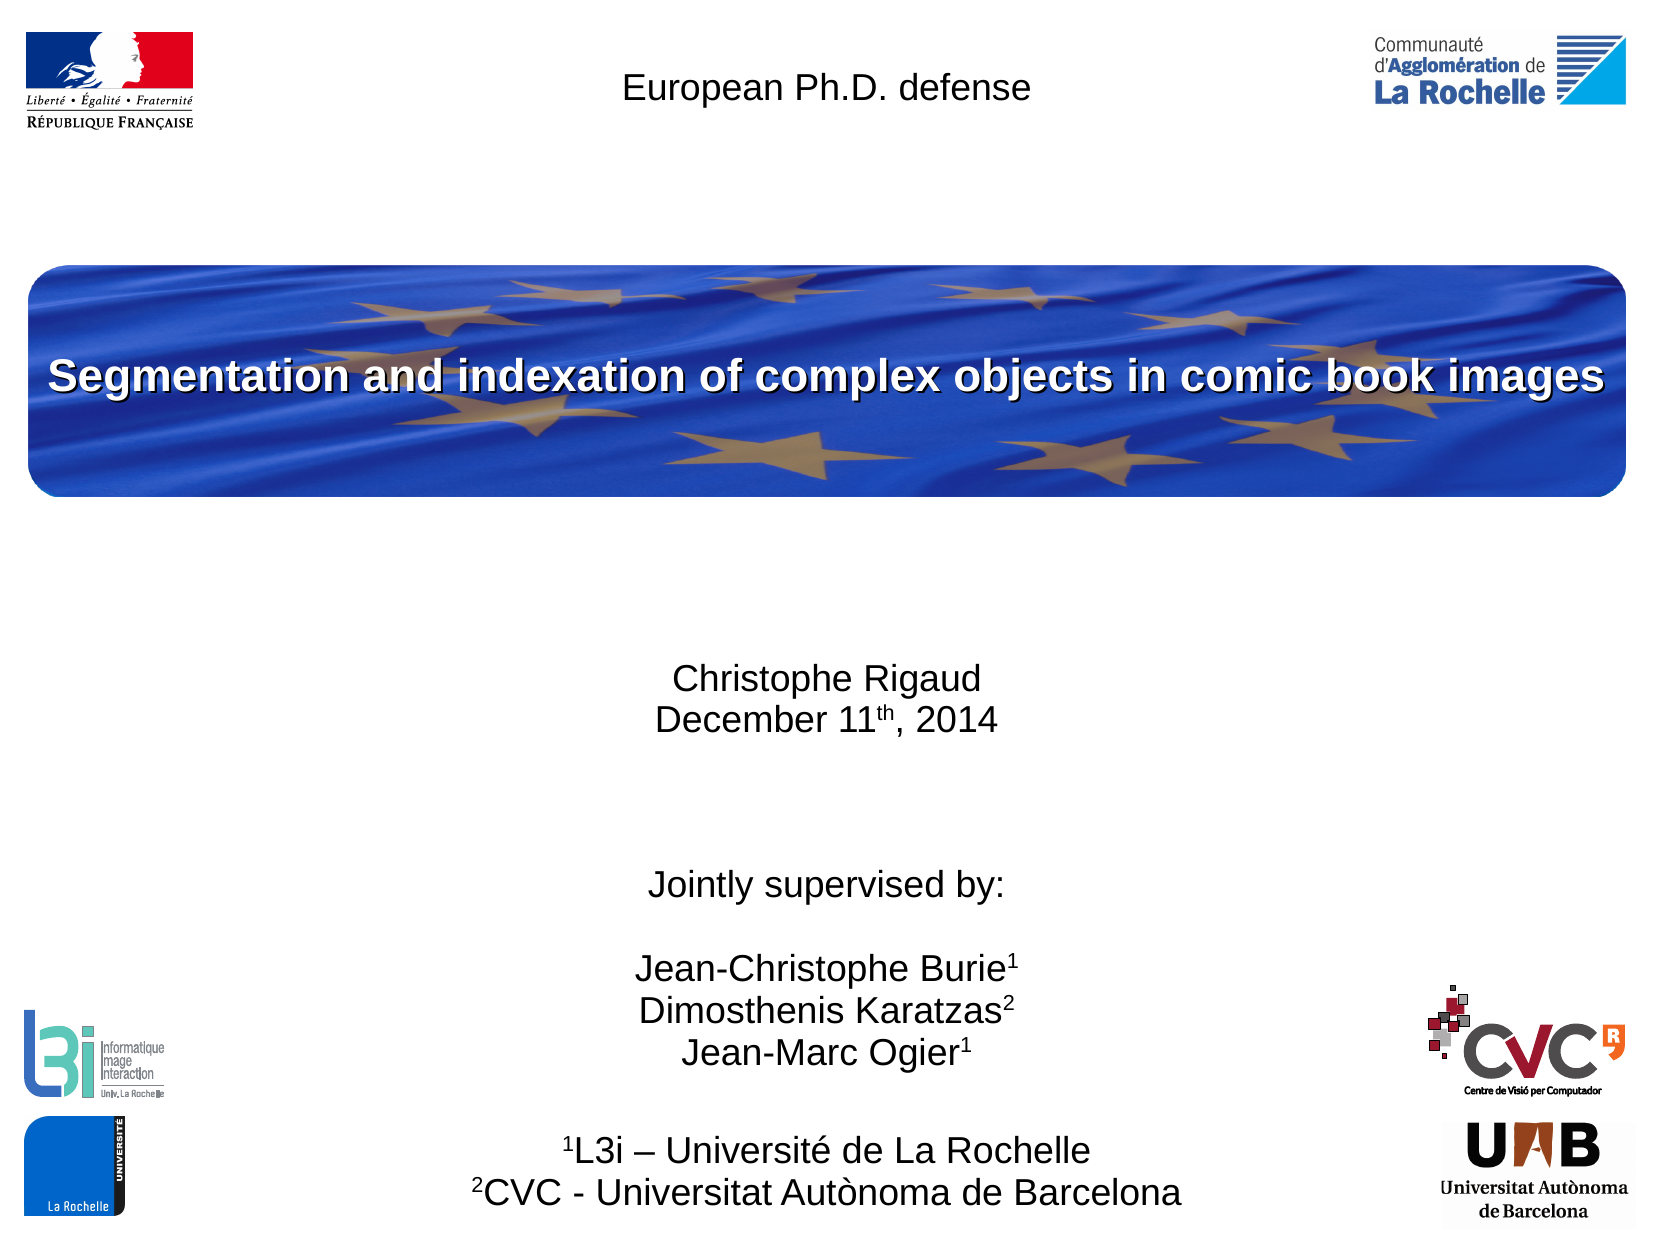

Segmentation and indexation of complex objects in comic book images
European Ph.D. defense
Segmentation and indexation of complex objects in comic book images
Christophe Rigaud
December 11th, 2014
Jointly supervised by:
Jean-Christophe Burie1
Dimosthenis Karatzas2
Jean-Marc Ogier1
1L3i – Université de La Rochelle
2CVC - Universitat Autònoma de Barcelona